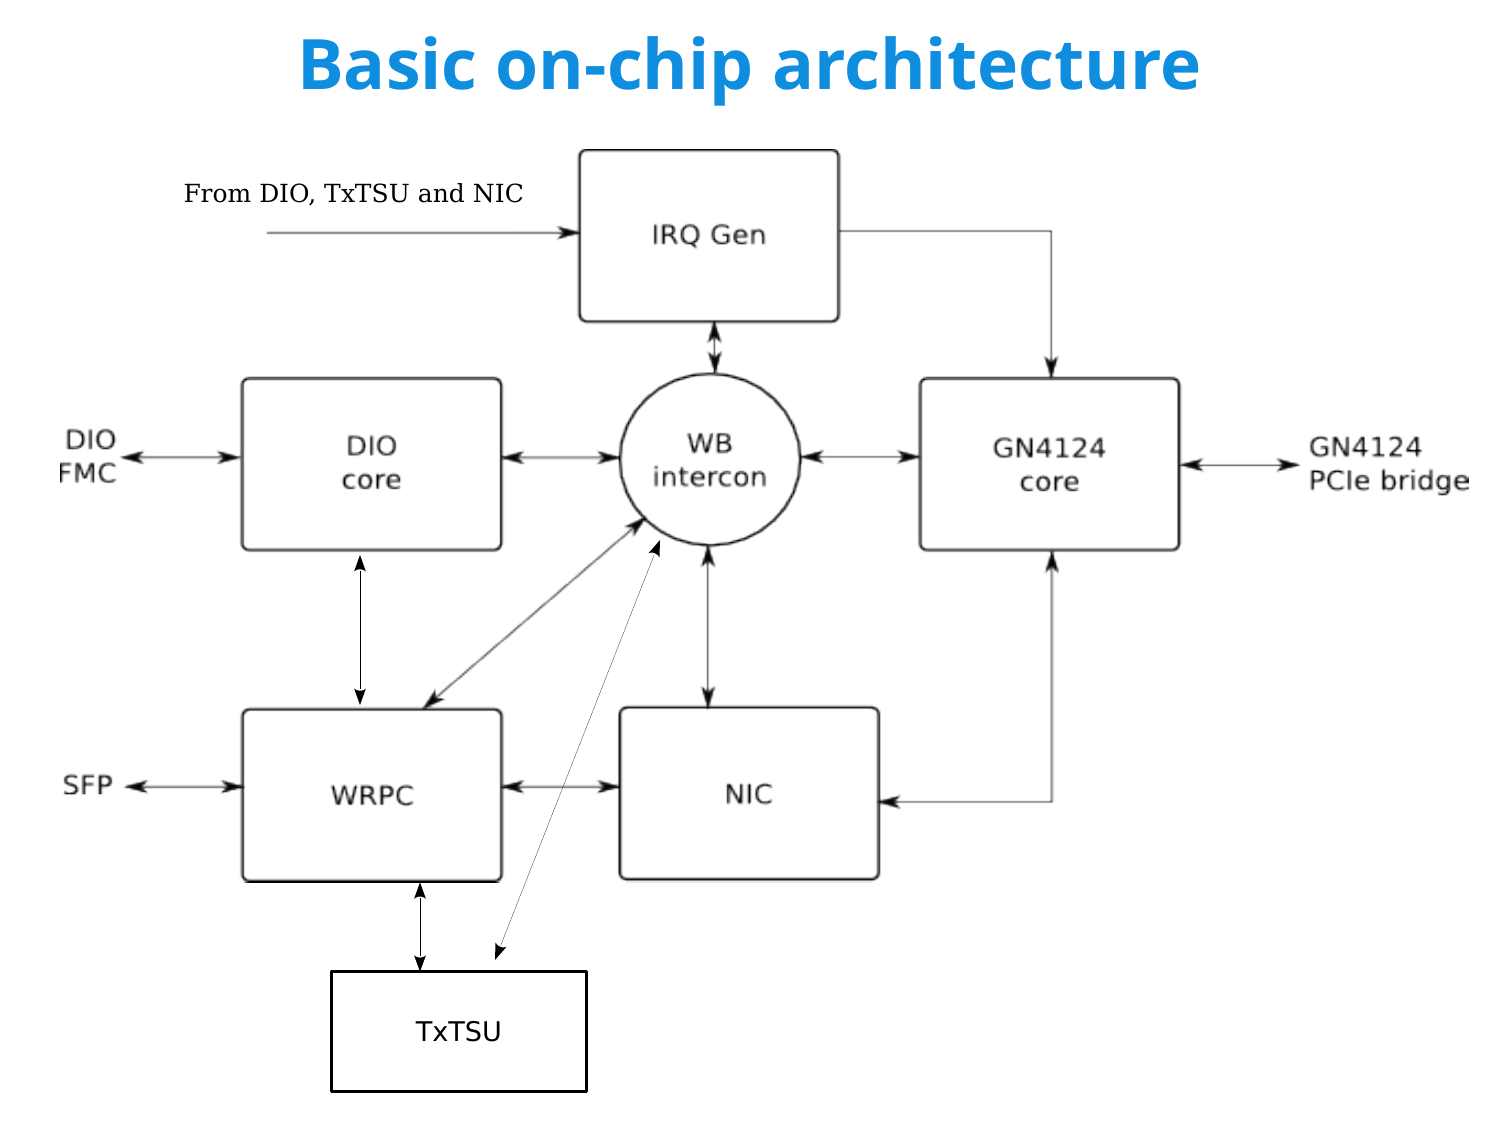

# Basic on-chip architecture
From DIO, TxTSU and NIC
TxTSU